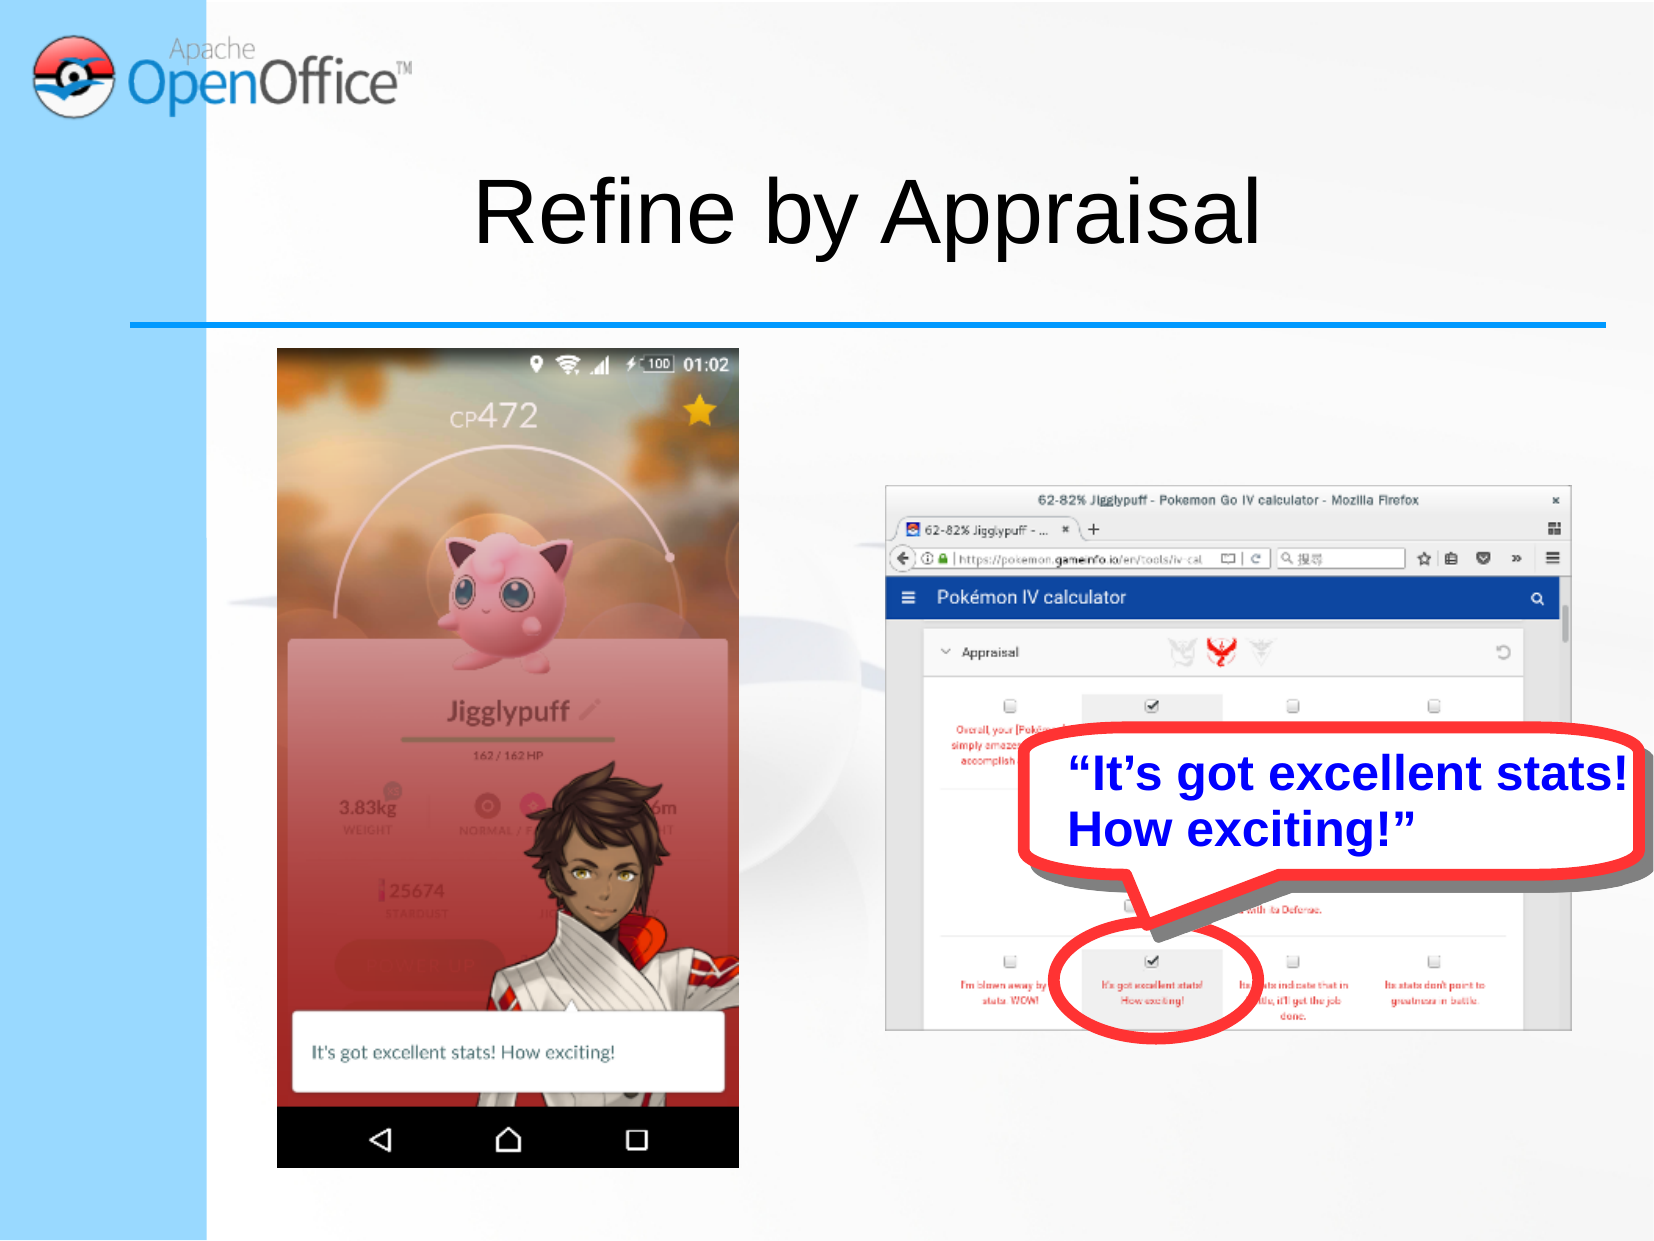

# Refine by Appraisal
“It’s got excellent stats!
How exciting!”